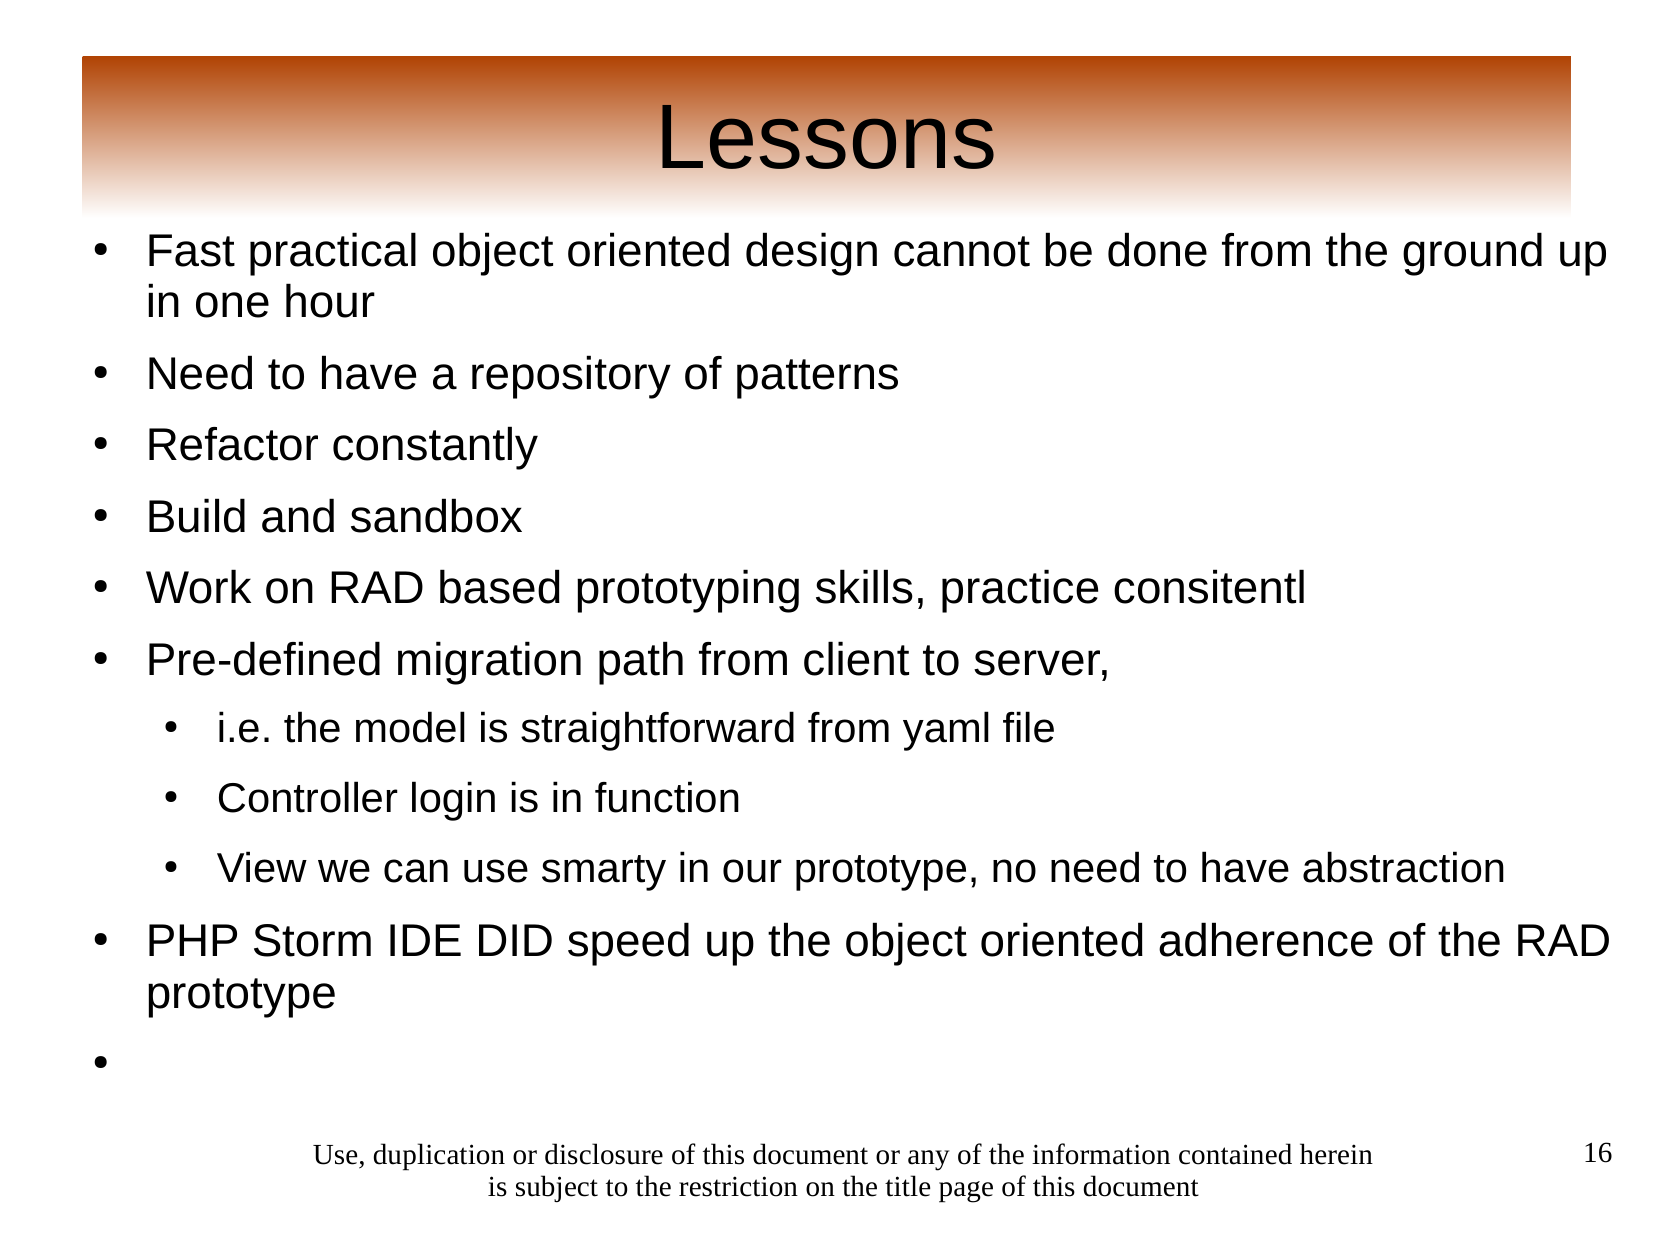

# Lessons
Fast practical object oriented design cannot be done from the ground up in one hour
Need to have a repository of patterns
Refactor constantly
Build and sandbox
Work on RAD based prototyping skills, practice consitentl
Pre-defined migration path from client to server,
i.e. the model is straightforward from yaml file
Controller login is in function
View we can use smarty in our prototype, no need to have abstraction
PHP Storm IDE DID speed up the object oriented adherence of the RAD prototype
16